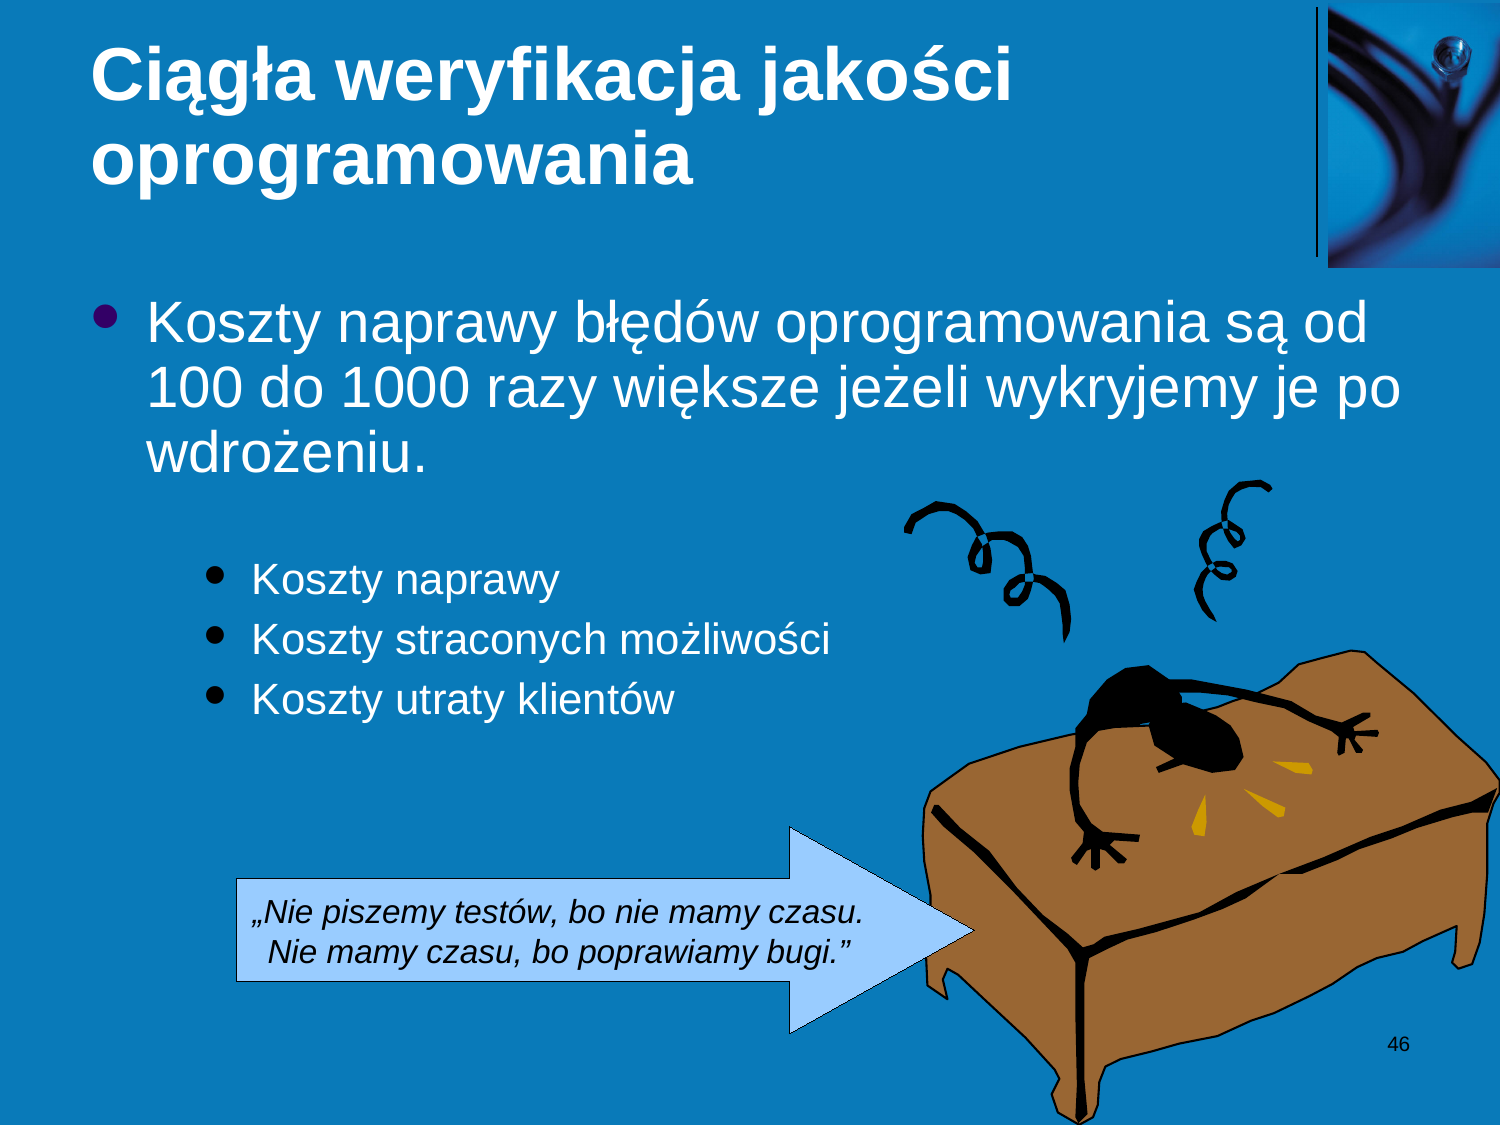

# Ciągła weryfikacja jakości oprogramowania
Koszty naprawy błędów oprogramowania są od 100 do 1000 razy większe jeżeli wykryjemy je po wdrożeniu.
Koszty naprawy
Koszty straconych możliwości
Koszty utraty klientów
„Nie piszemy testów, bo nie mamy czasu.
Nie mamy czasu, bo poprawiamy bugi.”
46